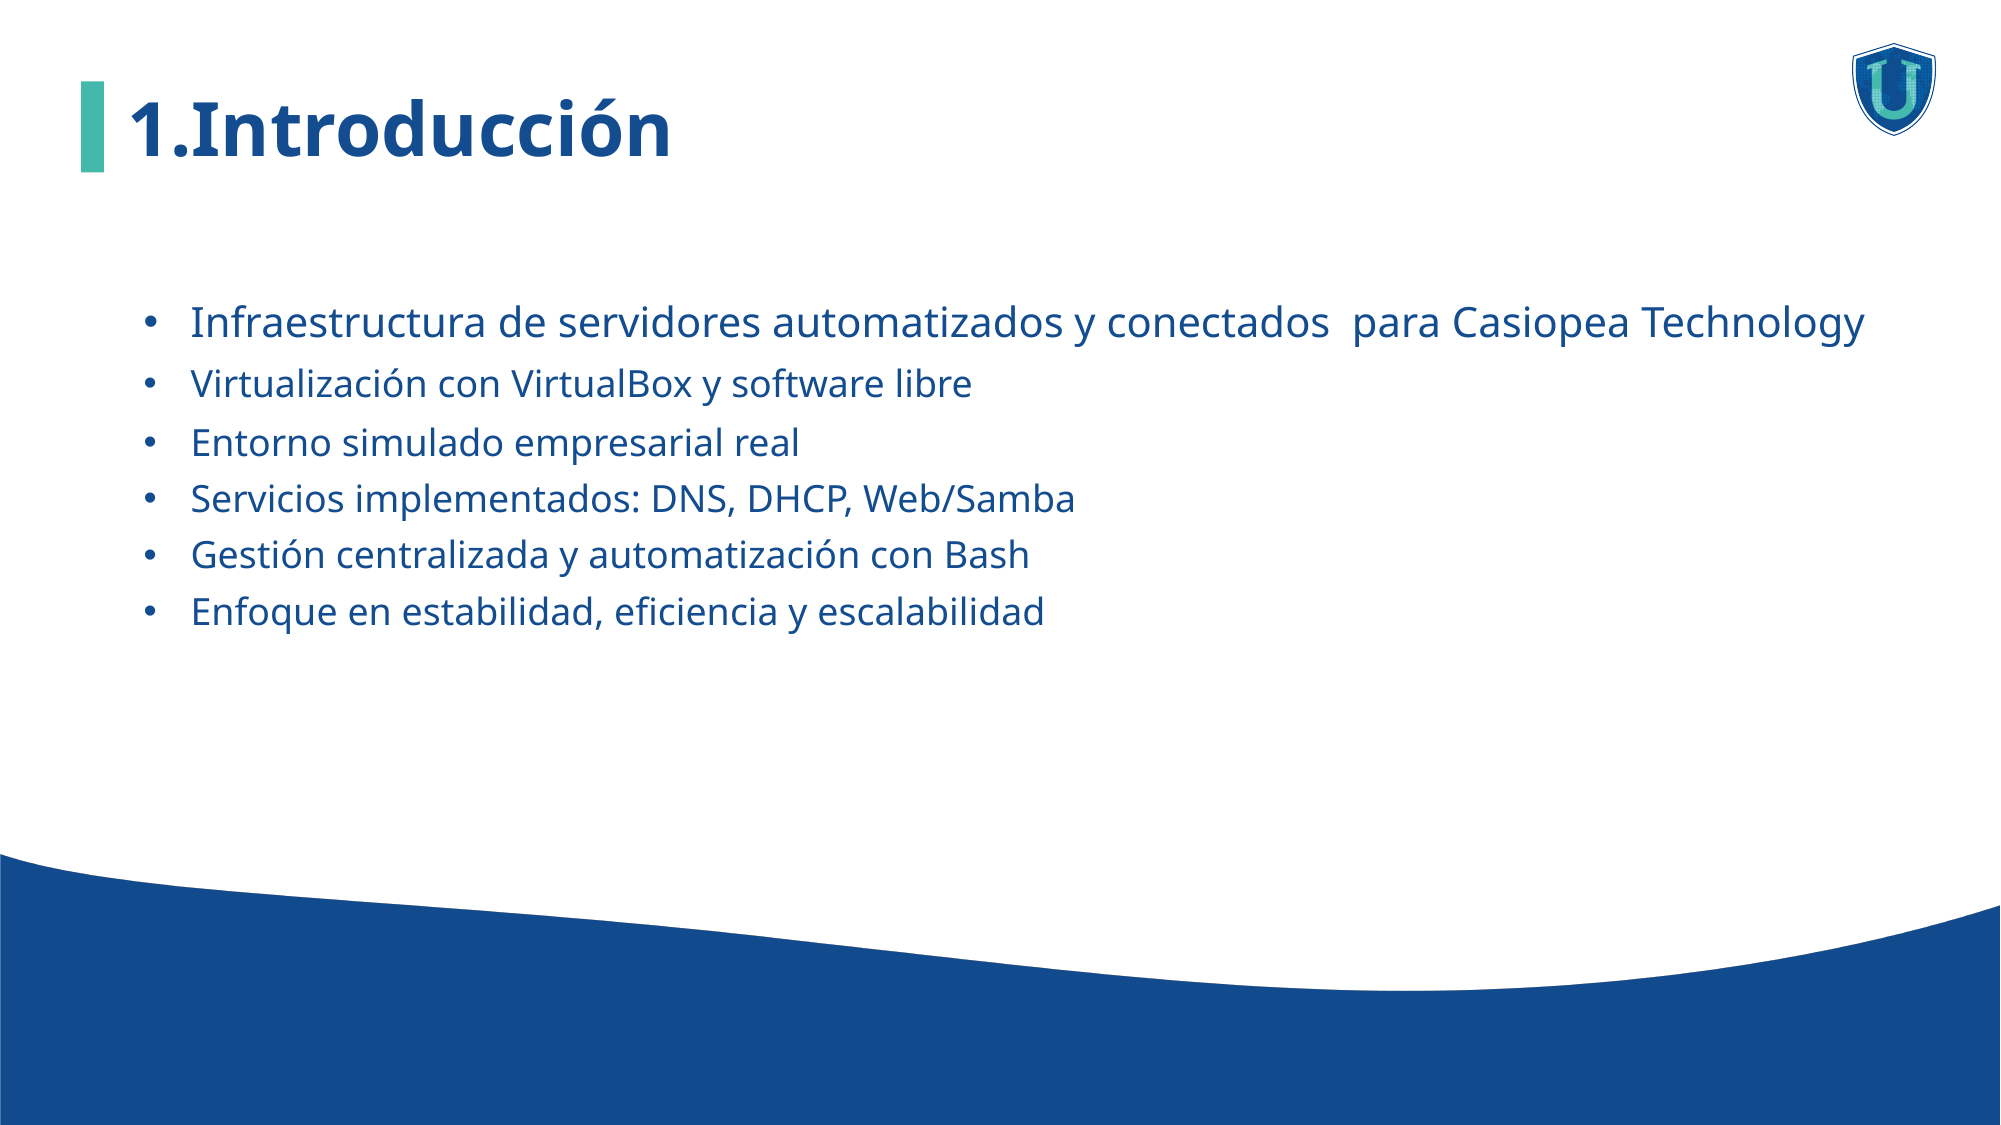

1.Introducción
Infraestructura de servidores automatizados y conectados para Casiopea Technology
Virtualización con VirtualBox y software libre
Entorno simulado empresarial real
Servicios implementados: DNS, DHCP, Web/Samba
Gestión centralizada y automatización con Bash
Enfoque en estabilidad, eficiencia y escalabilidad